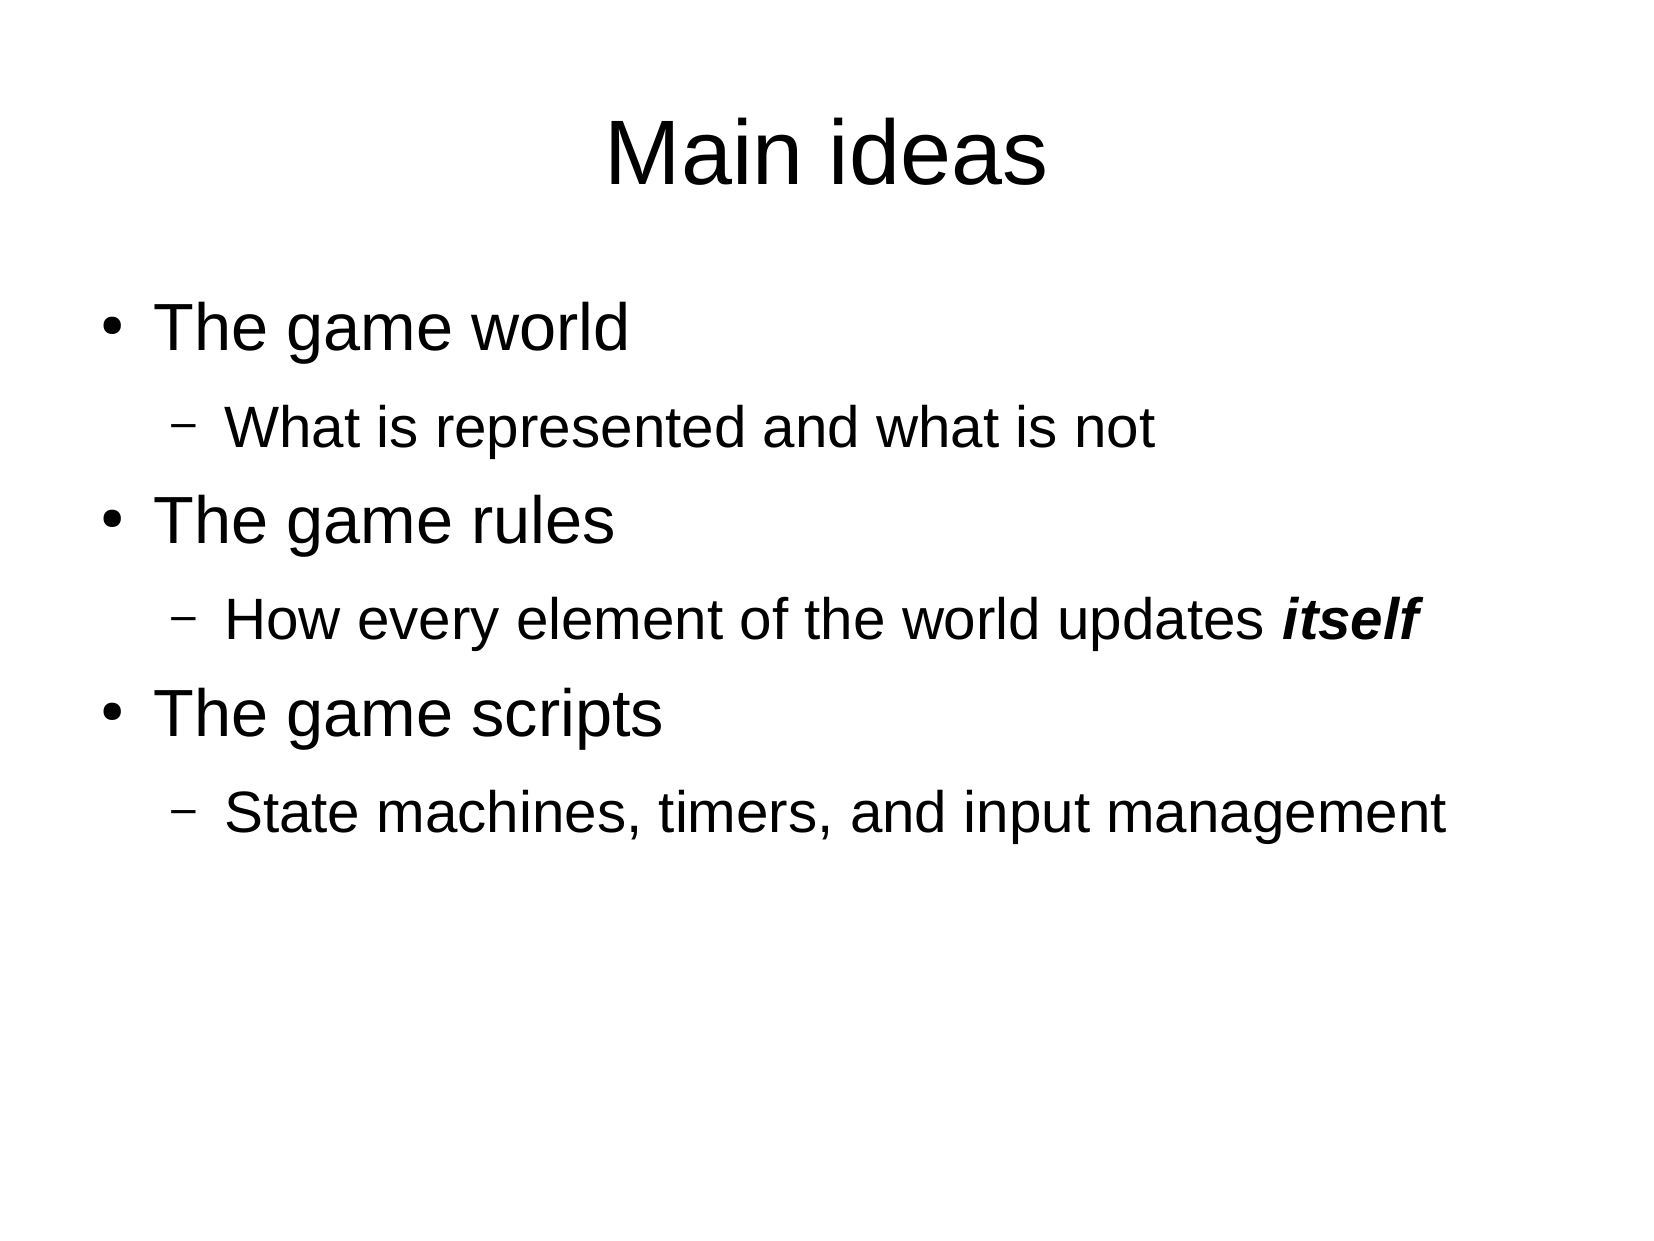

# Main ideas
The game world
What is represented and what is not
The game rules
How every element of the world updates itself
The game scripts
State machines, timers, and input management